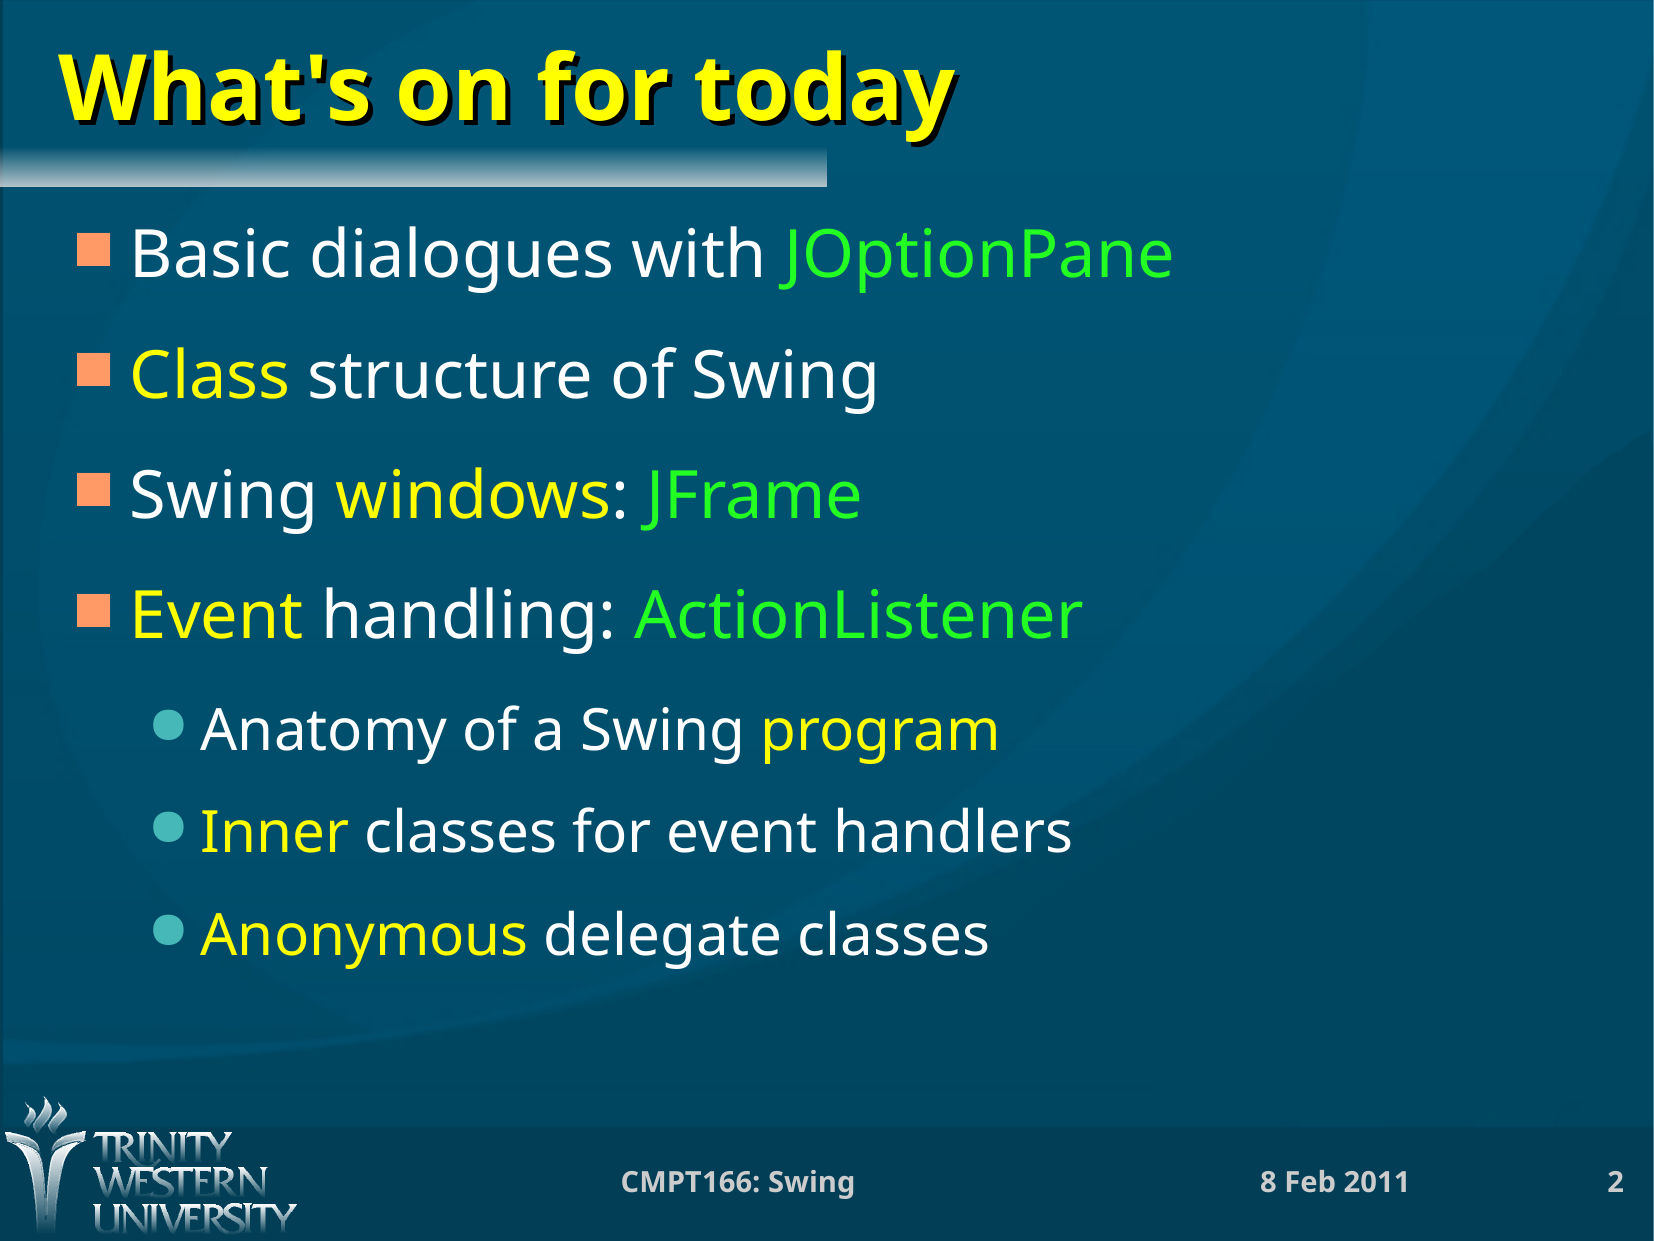

# What's on for today
Basic dialogues with JOptionPane
Class structure of Swing
Swing windows: JFrame
Event handling: ActionListener
Anatomy of a Swing program
Inner classes for event handlers
Anonymous delegate classes
CMPT166: Swing
8 Feb 2011
2